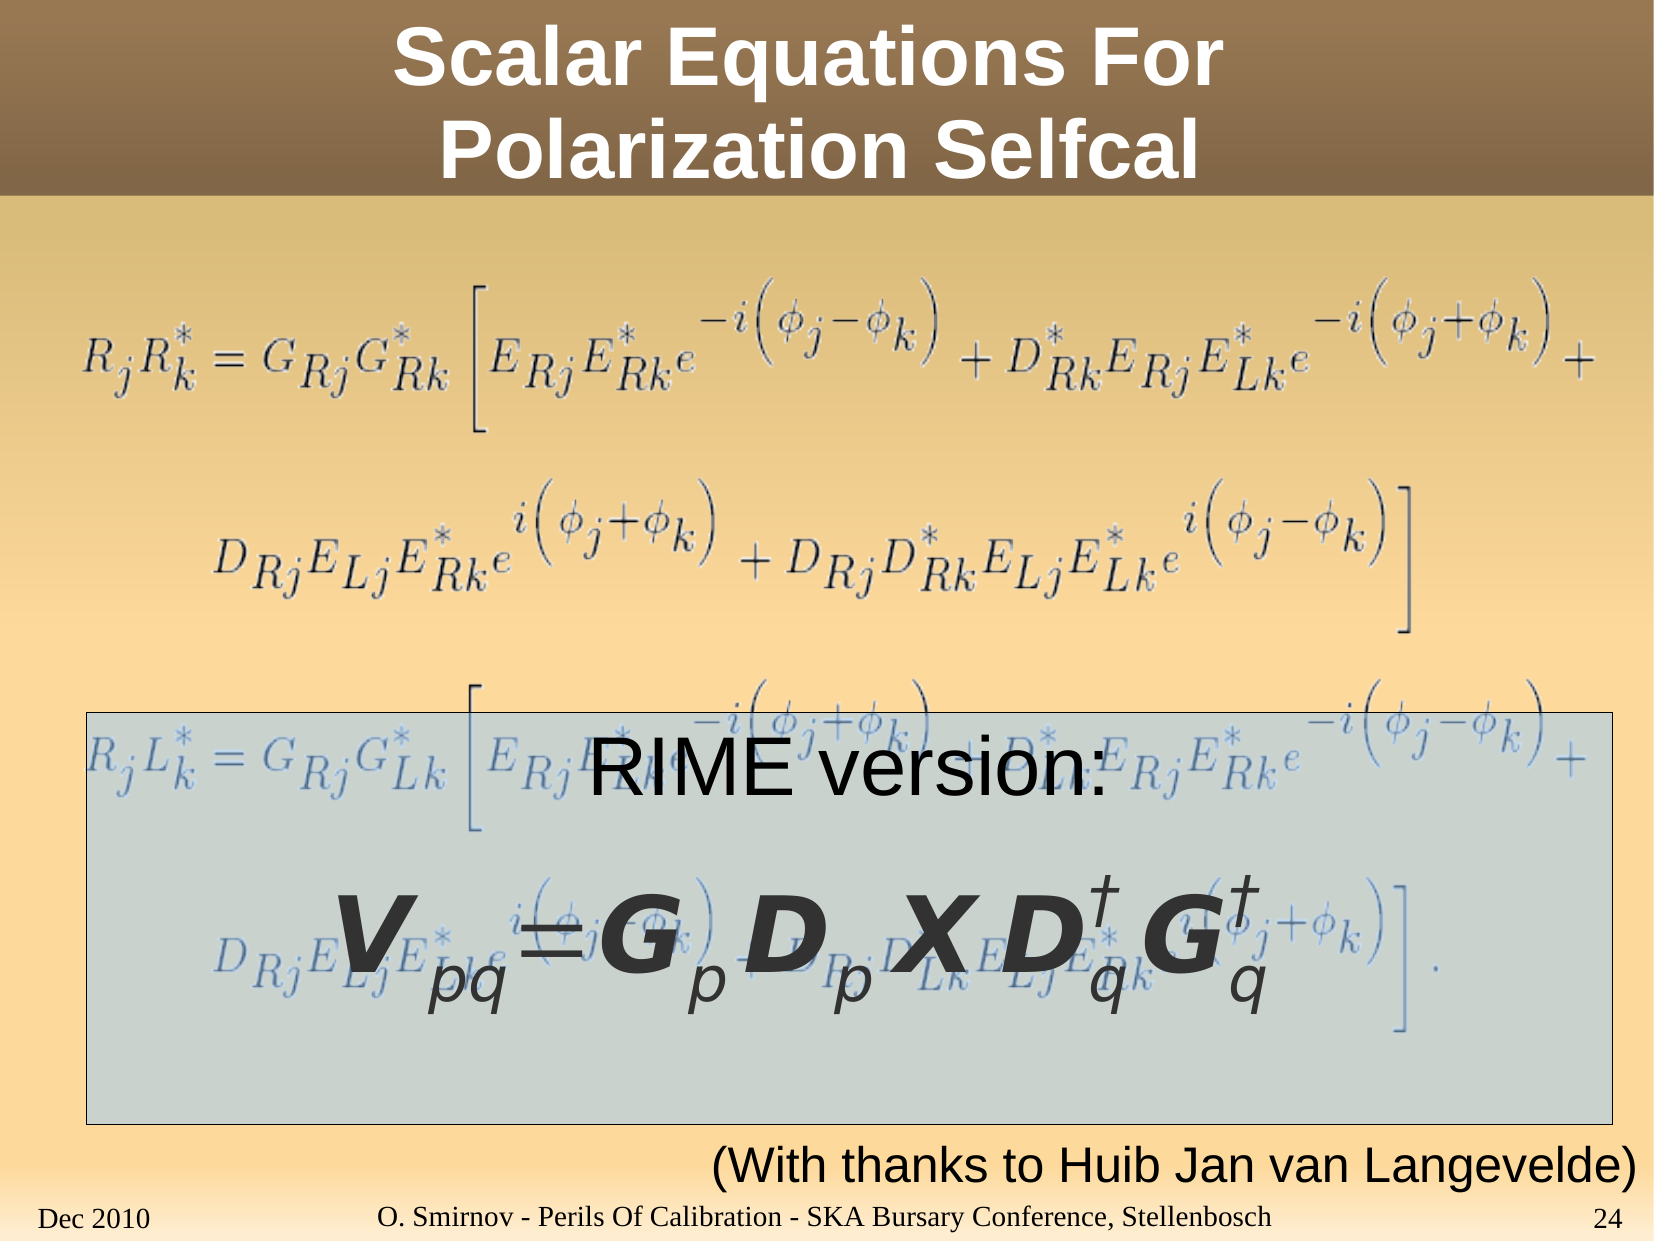

# Scalar Equations For Polarization Selfcal
RIME version:
(With thanks to Huib Jan van Langevelde)
O. Smirnov - Perils Of Calibration - SKA Bursary Conference, Stellenbosch
Dec 2010
24